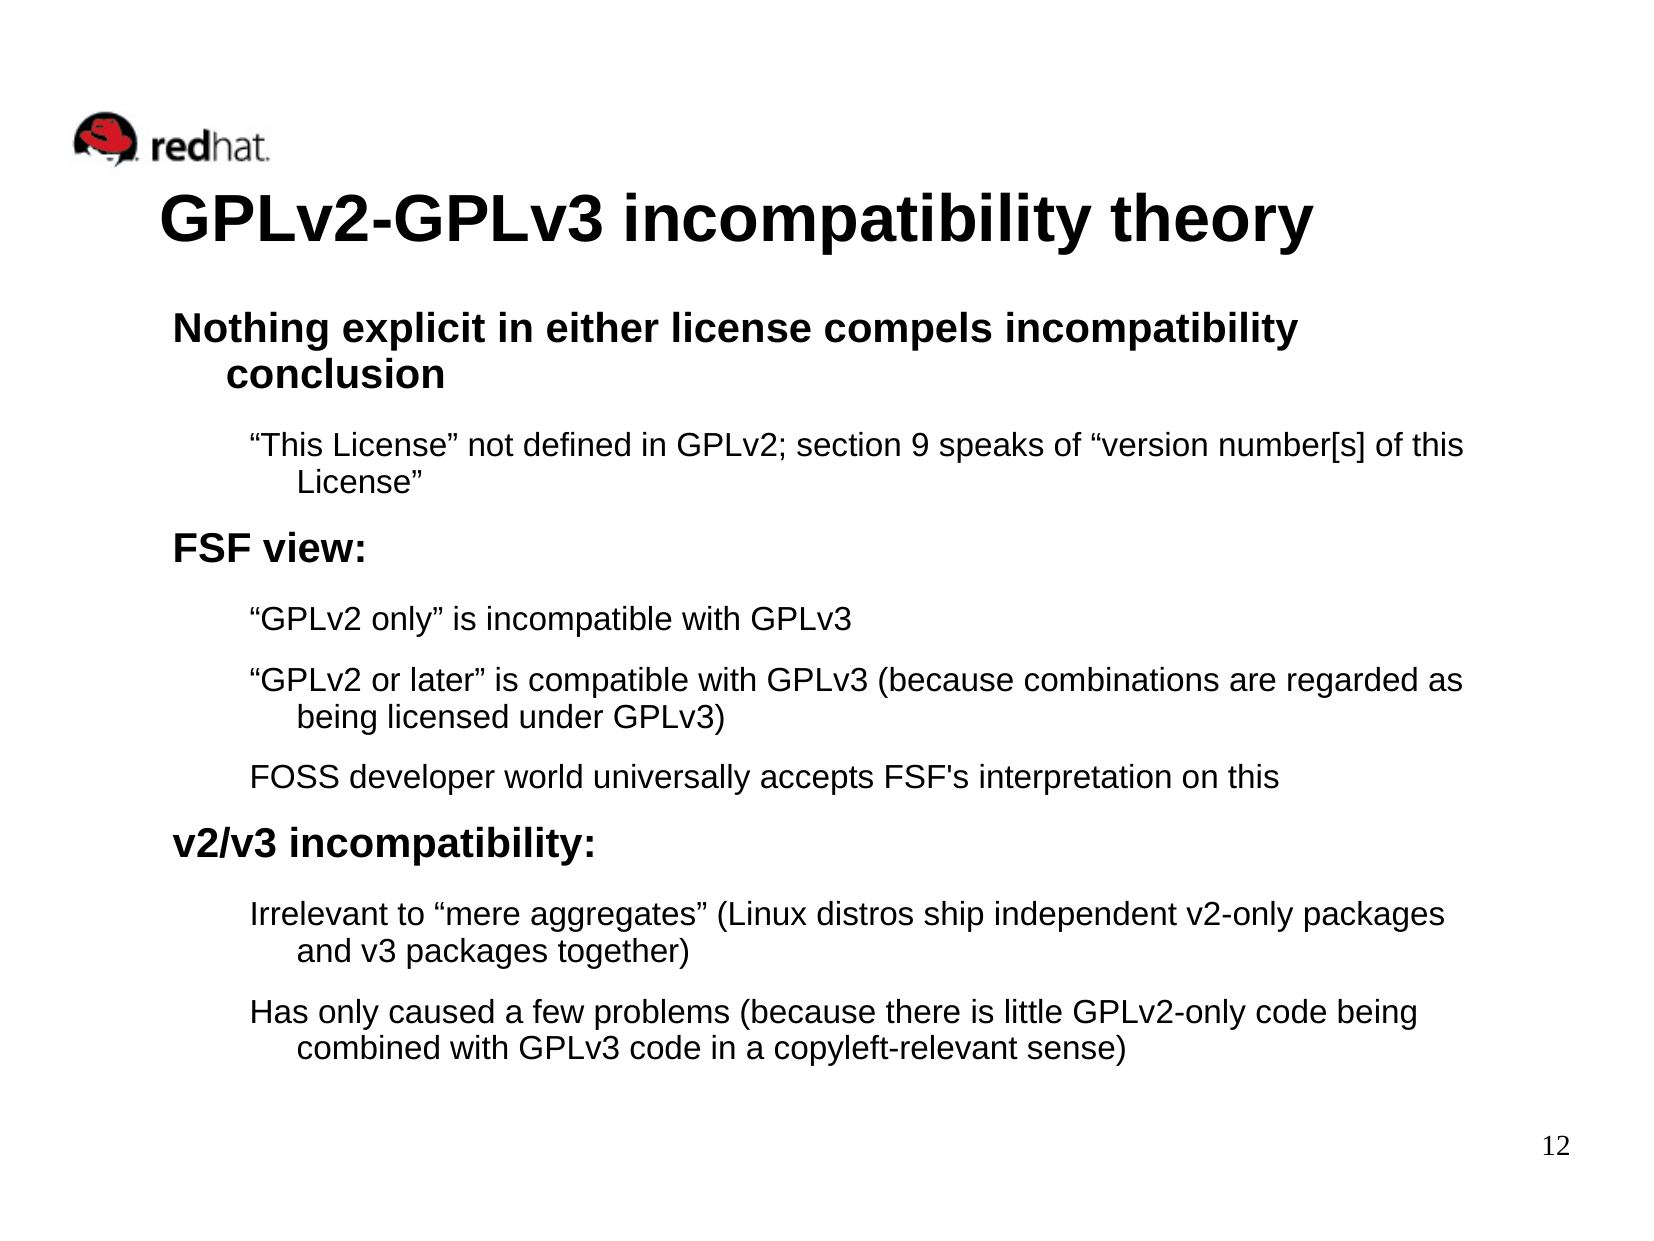

# GPLv2-GPLv3 incompatibility theory
Nothing explicit in either license compels incompatibility conclusion
“This License” not defined in GPLv2; section 9 speaks of “version number[s] of this License”
FSF view:
“GPLv2 only” is incompatible with GPLv3
“GPLv2 or later” is compatible with GPLv3 (because combinations are regarded as being licensed under GPLv3)
FOSS developer world universally accepts FSF's interpretation on this
v2/v3 incompatibility:
Irrelevant to “mere aggregates” (Linux distros ship independent v2-only packages and v3 packages together)
Has only caused a few problems (because there is little GPLv2-only code being combined with GPLv3 code in a copyleft-relevant sense)
12